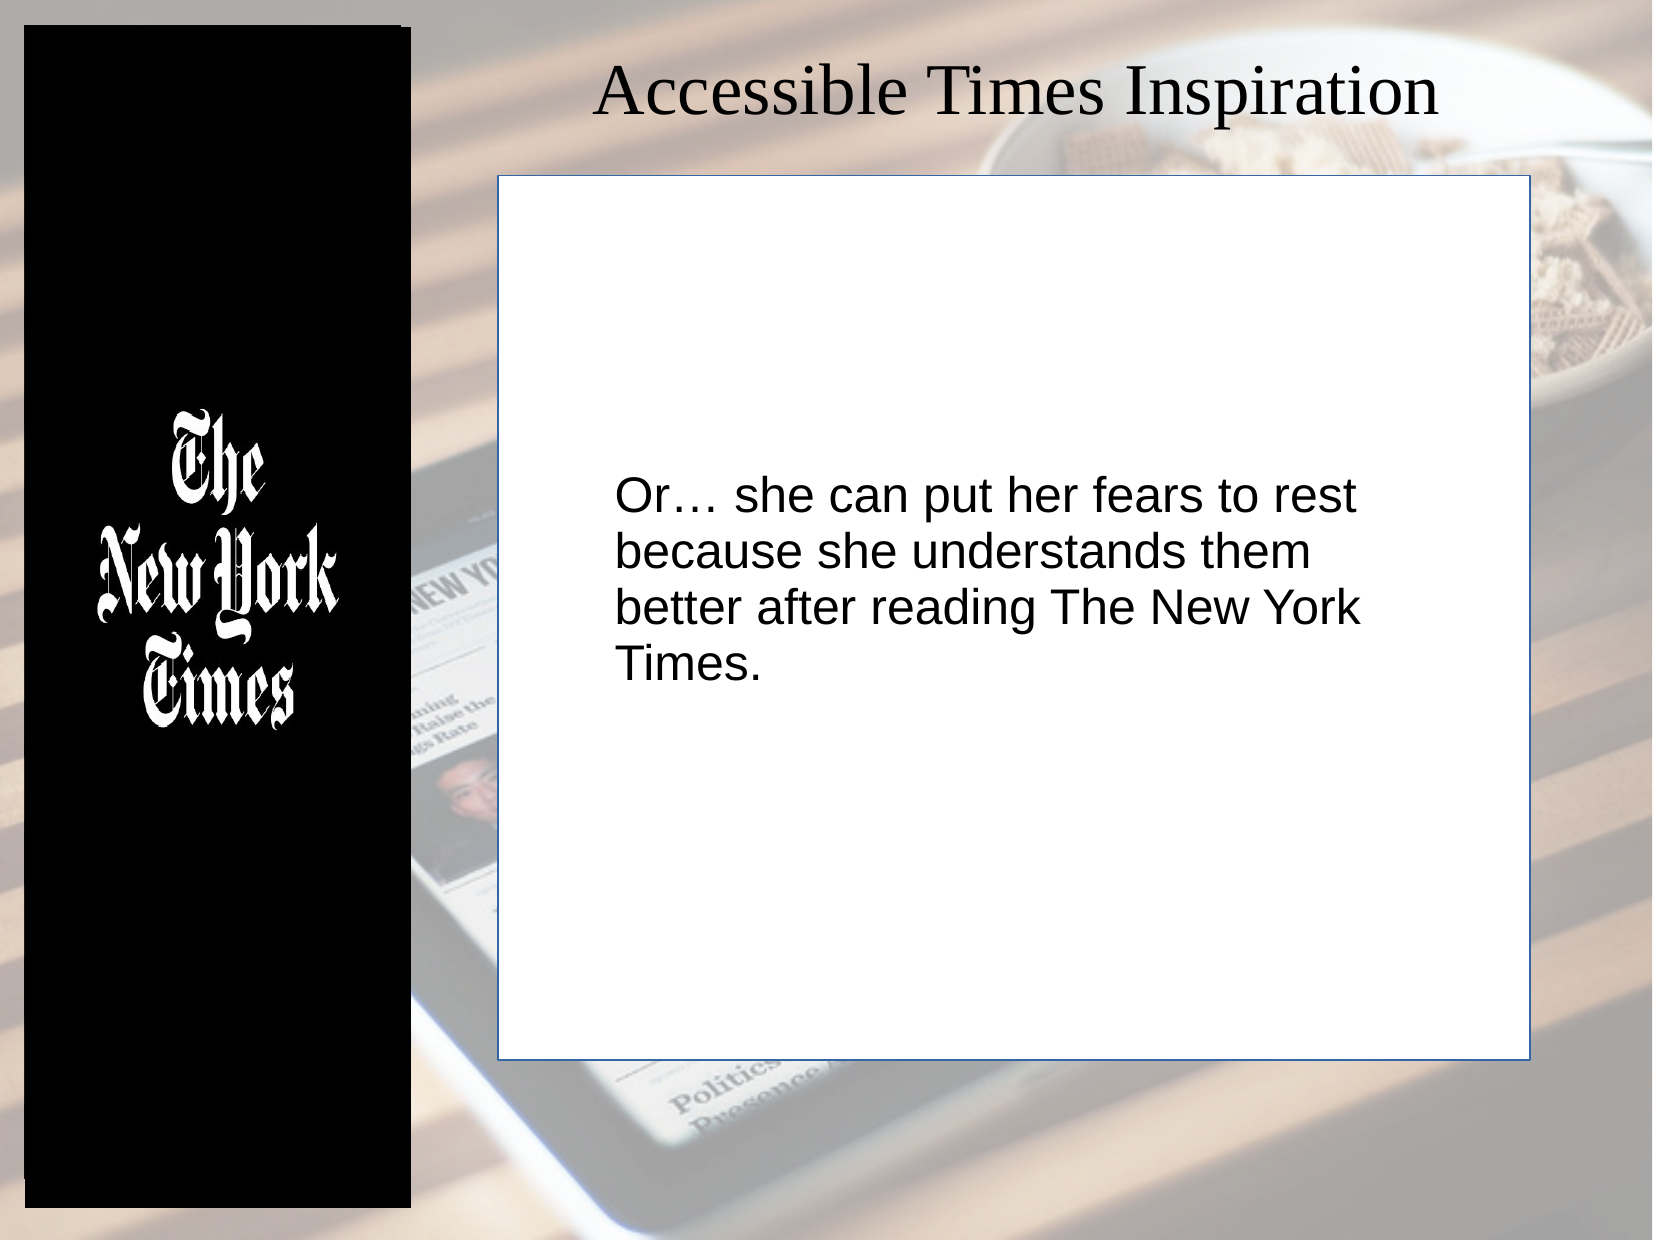

Accessible Times Inspiration
Or… she can put her fears to rest
because she understands them
better after reading The New York
Times.